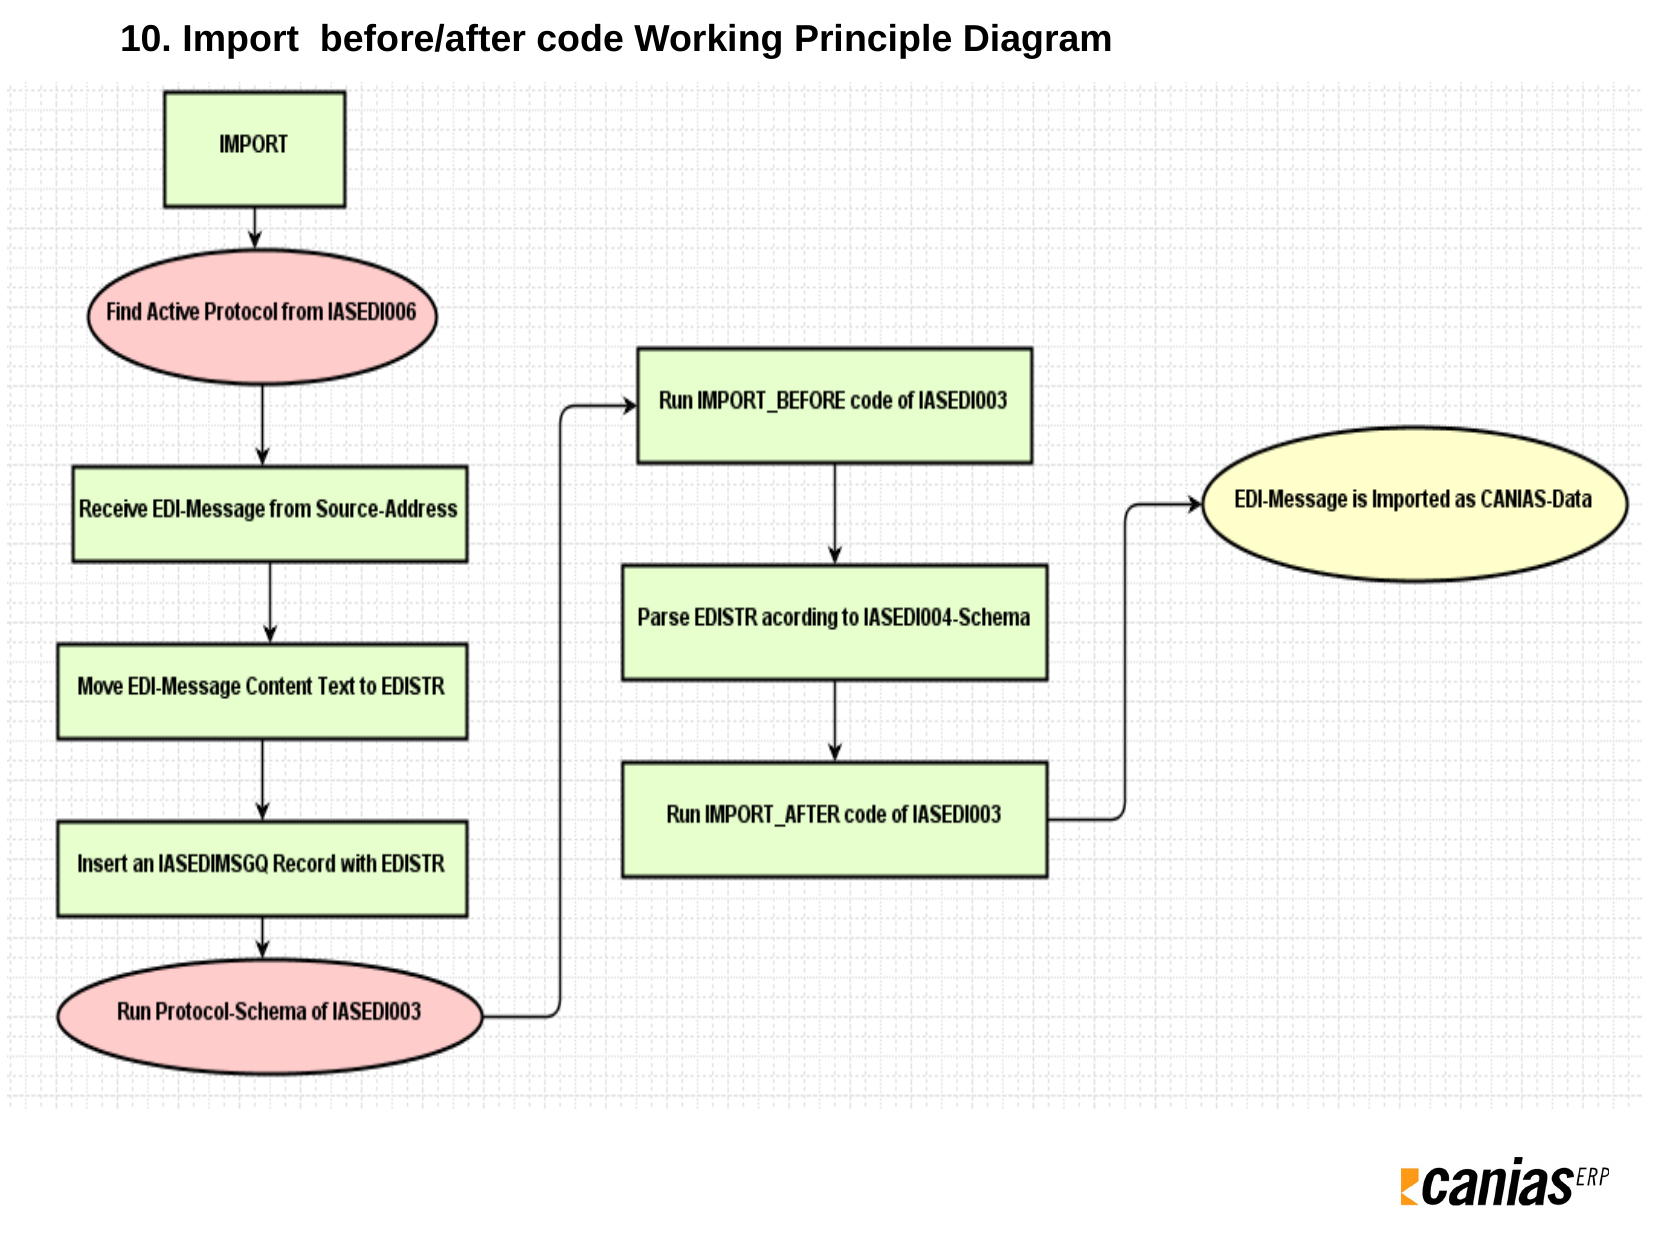

10. Import before/after code Working Principle Diagram